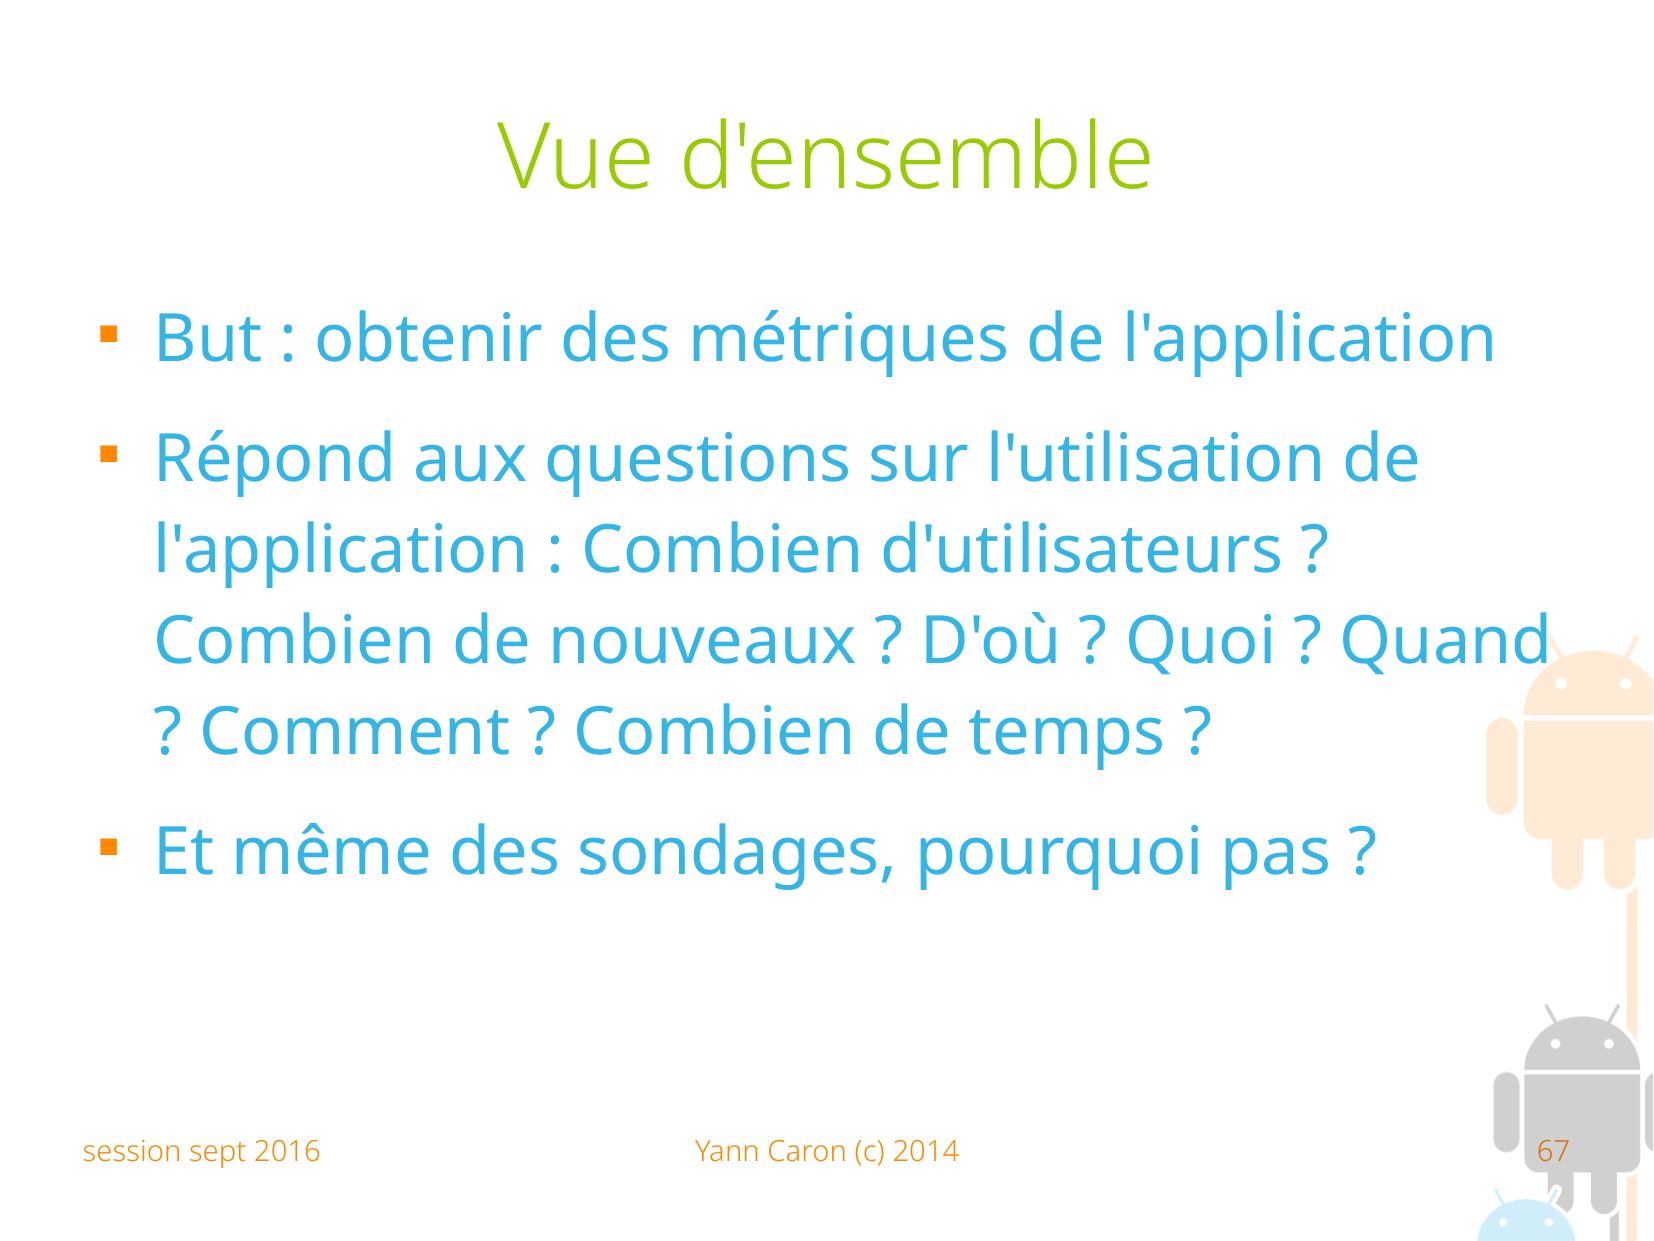

# Vue d'ensemble
But : obtenir des métriques de l'application
Répond aux questions sur l'utilisation de l'application : Combien d'utilisateurs ? Combien de nouveaux ? D'où ? Quoi ? Quand ? Comment ? Combien de temps ?
Et même des sondages, pourquoi pas ?
session sept 2016
Yann Caron (c) 2014
67